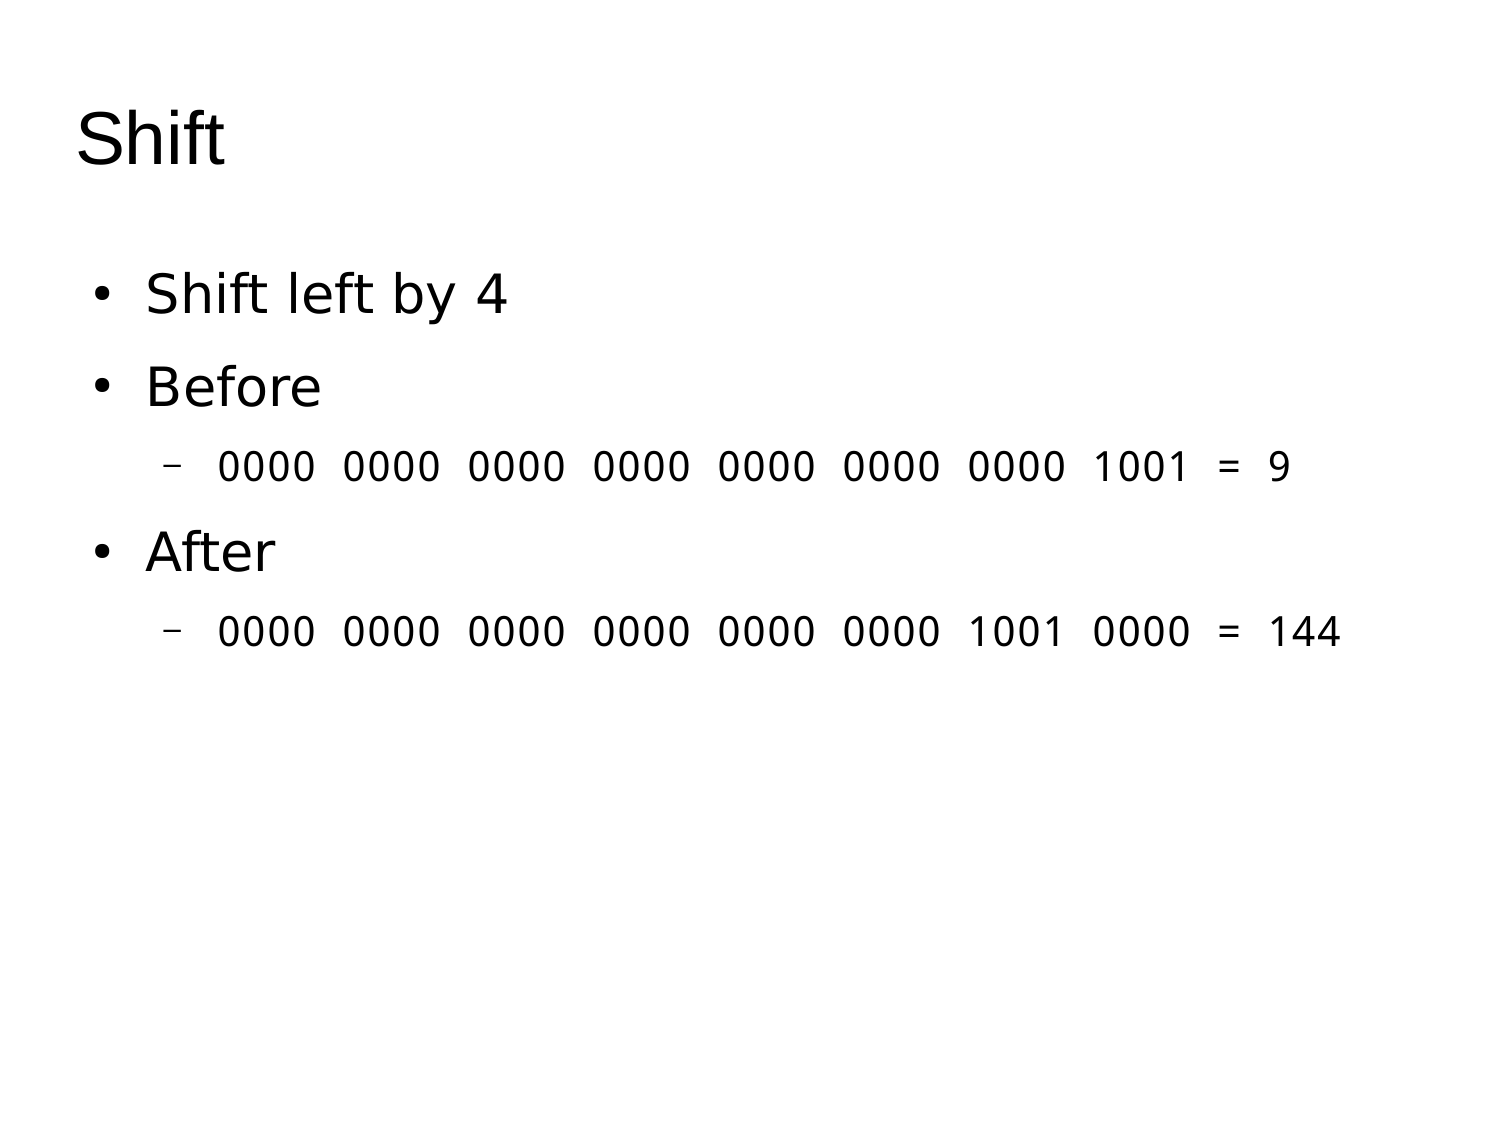

# Shift
Shift left by 4
Before
0000 0000 0000 0000 0000 0000 0000 1001 = 9
After
0000 0000 0000 0000 0000 0000 1001 0000 = 144